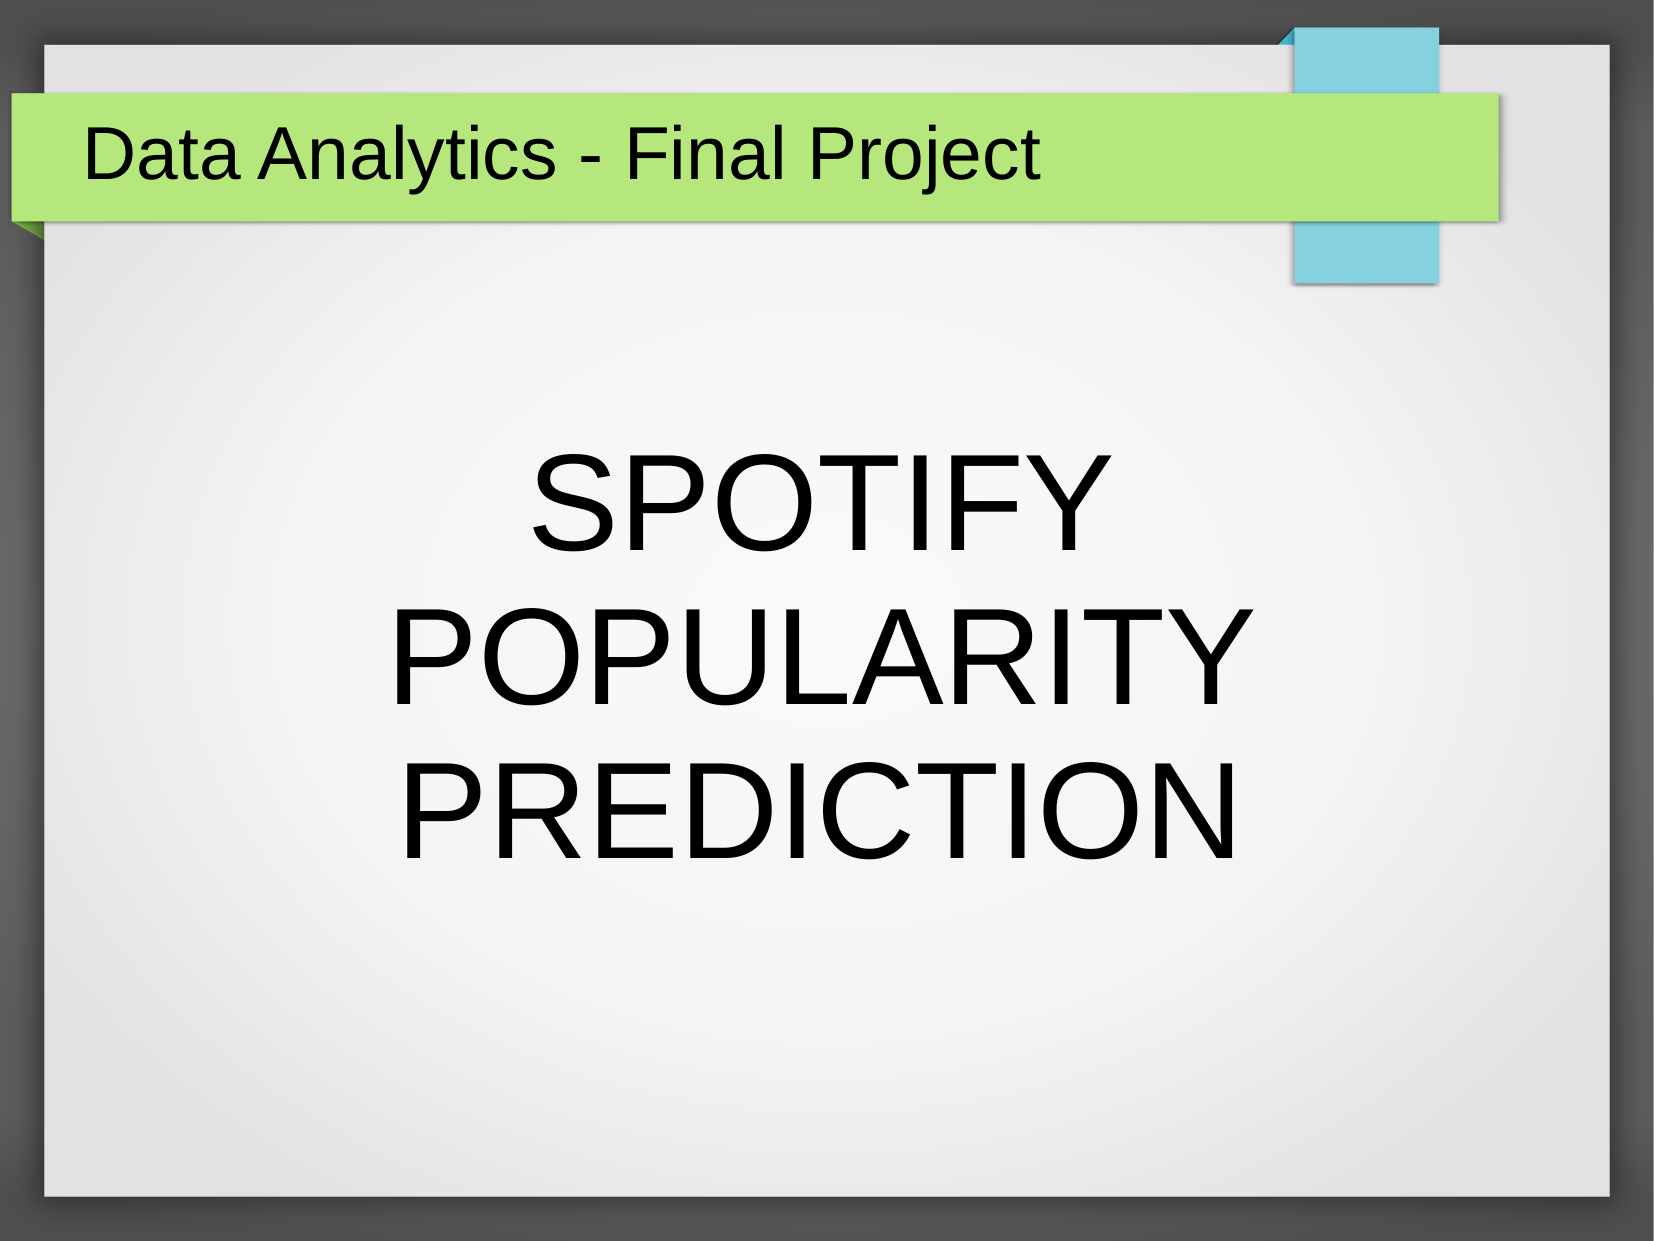

# Data Analytics - Final Project
SPOTIFY POPULARITY PREDICTION